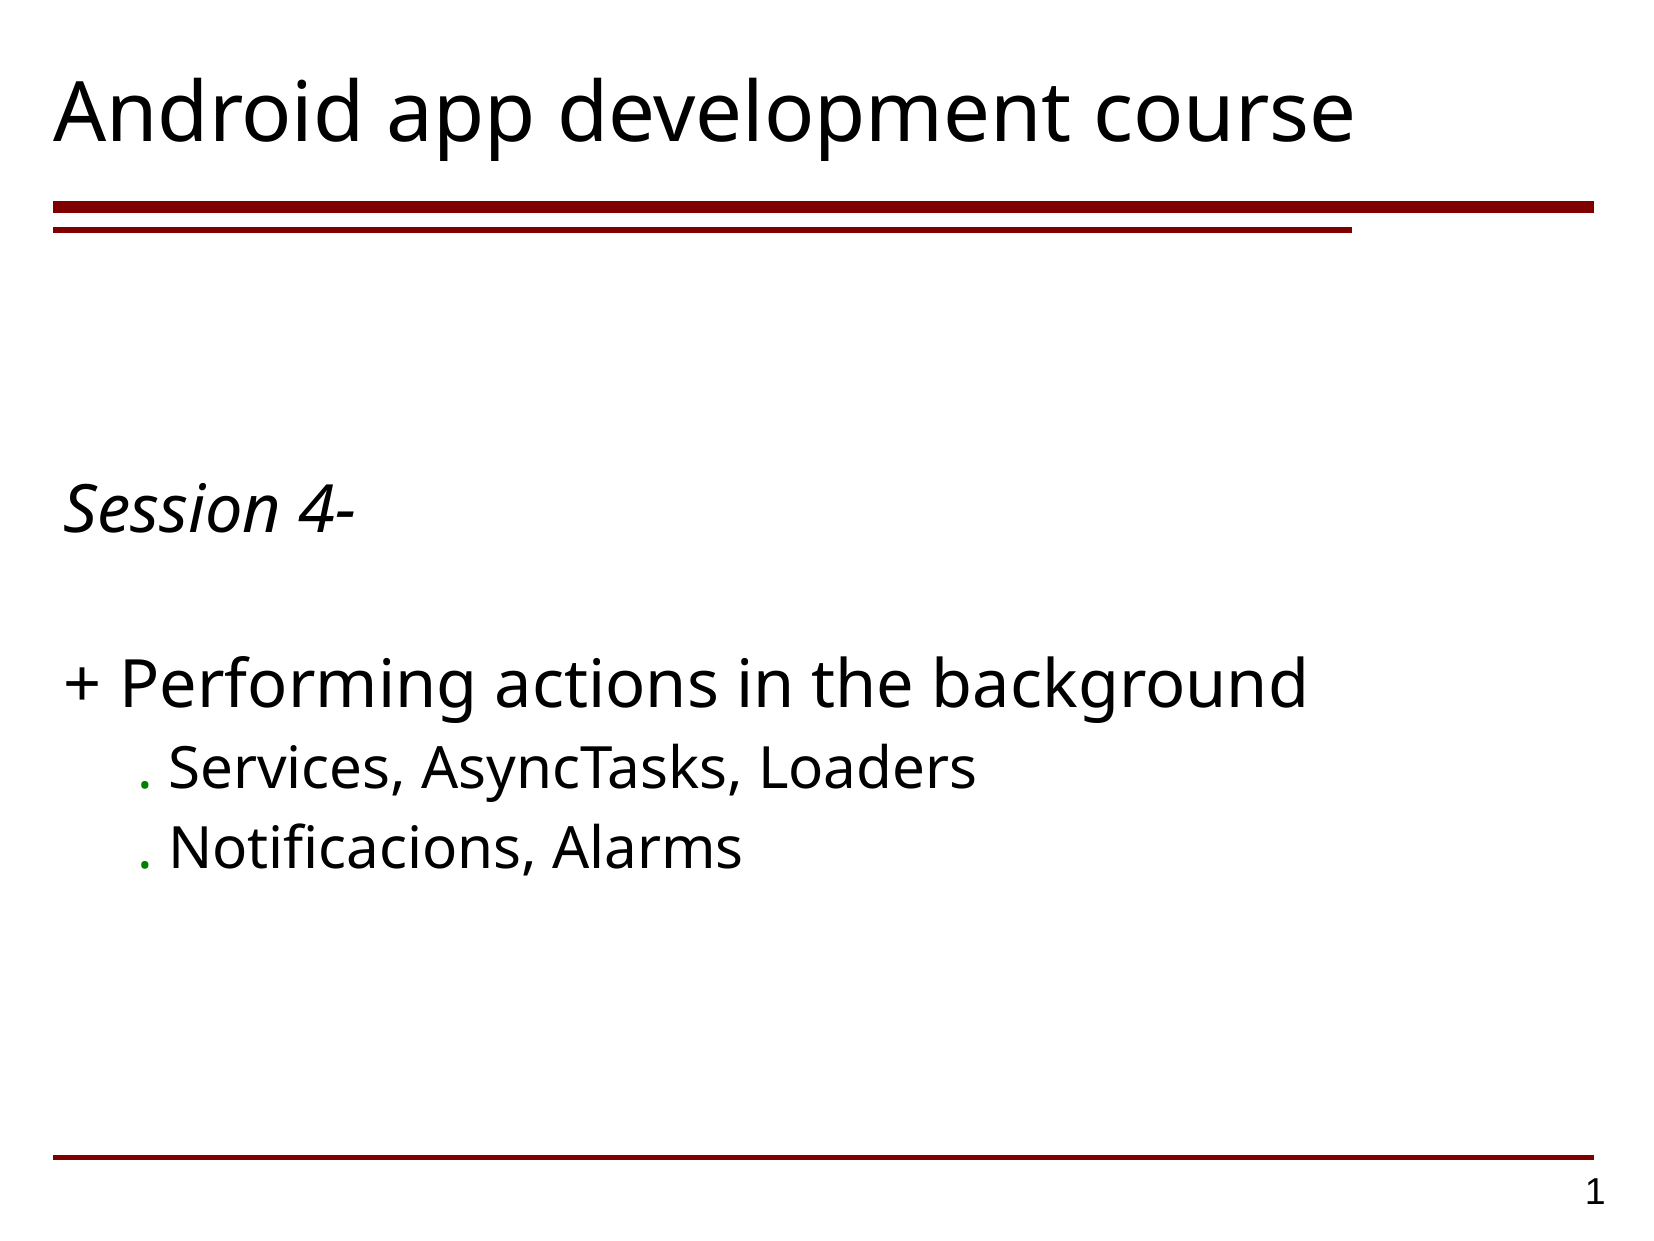

# Android app development course
Session 4-
+ Performing actions in the background
	. Services, AsyncTasks, Loaders
	. Notificacions, Alarms